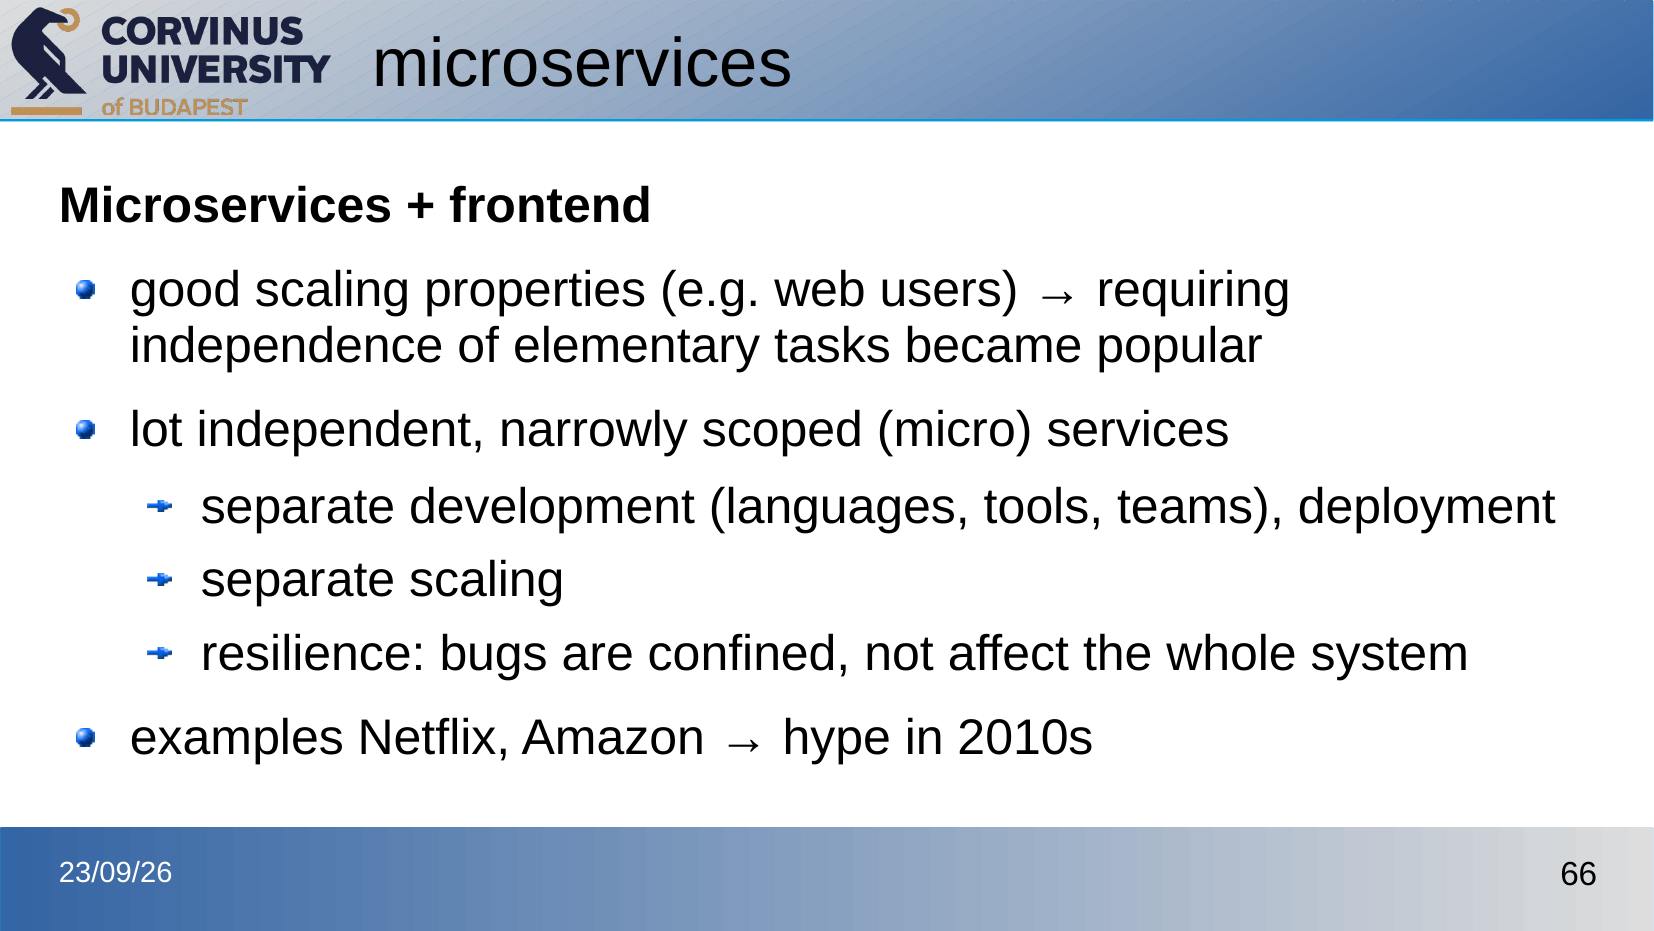

# microservices
Microservices + frontend
good scaling properties (e.g. web users) → requiring independence of elementary tasks became popular
lot independent, narrowly scoped (micro) services
separate development (languages, tools, teams), deployment
separate scaling
resilience: bugs are confined, not affect the whole system
examples Netflix, Amazon → hype in 2010s